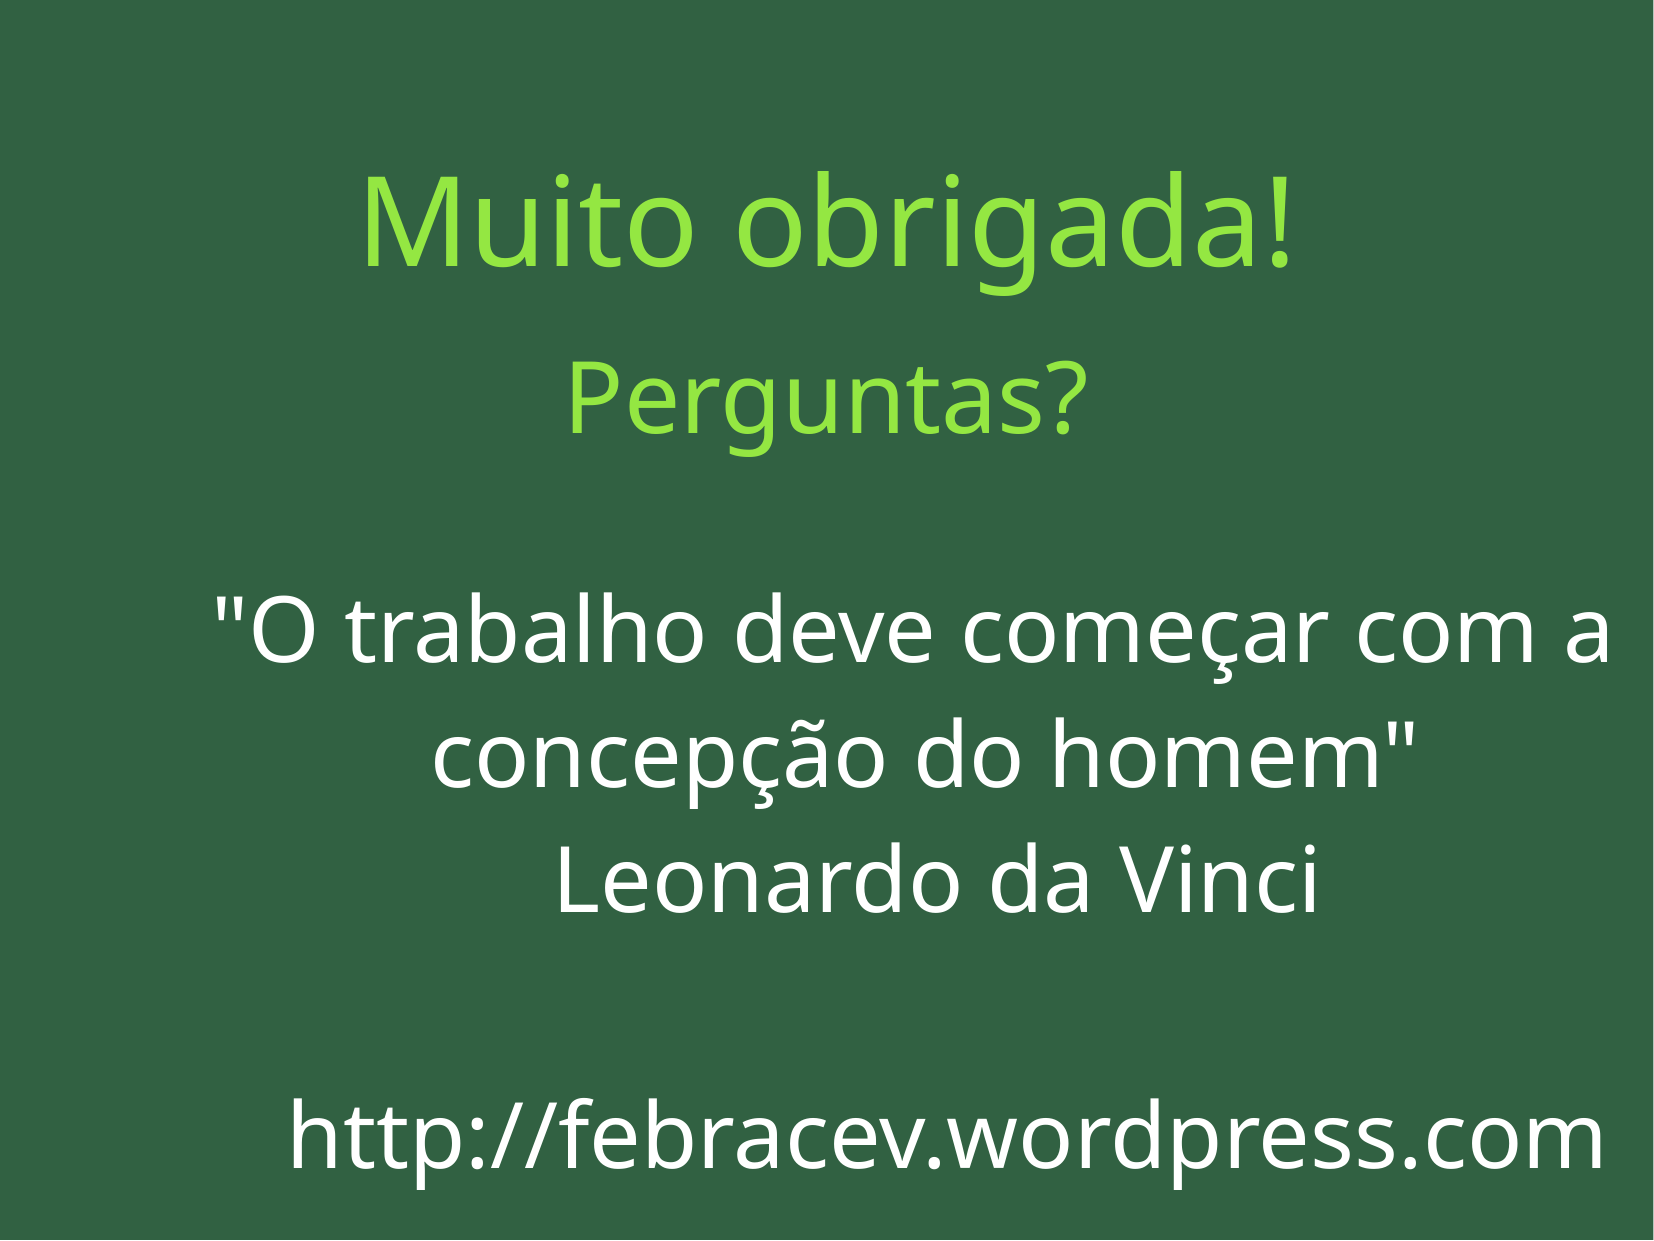

# Muito obrigada!
Perguntas?
"O trabalho deve começar com a
concepção do homem"
 Leonardo da Vinci
http://febracev.wordpress.com